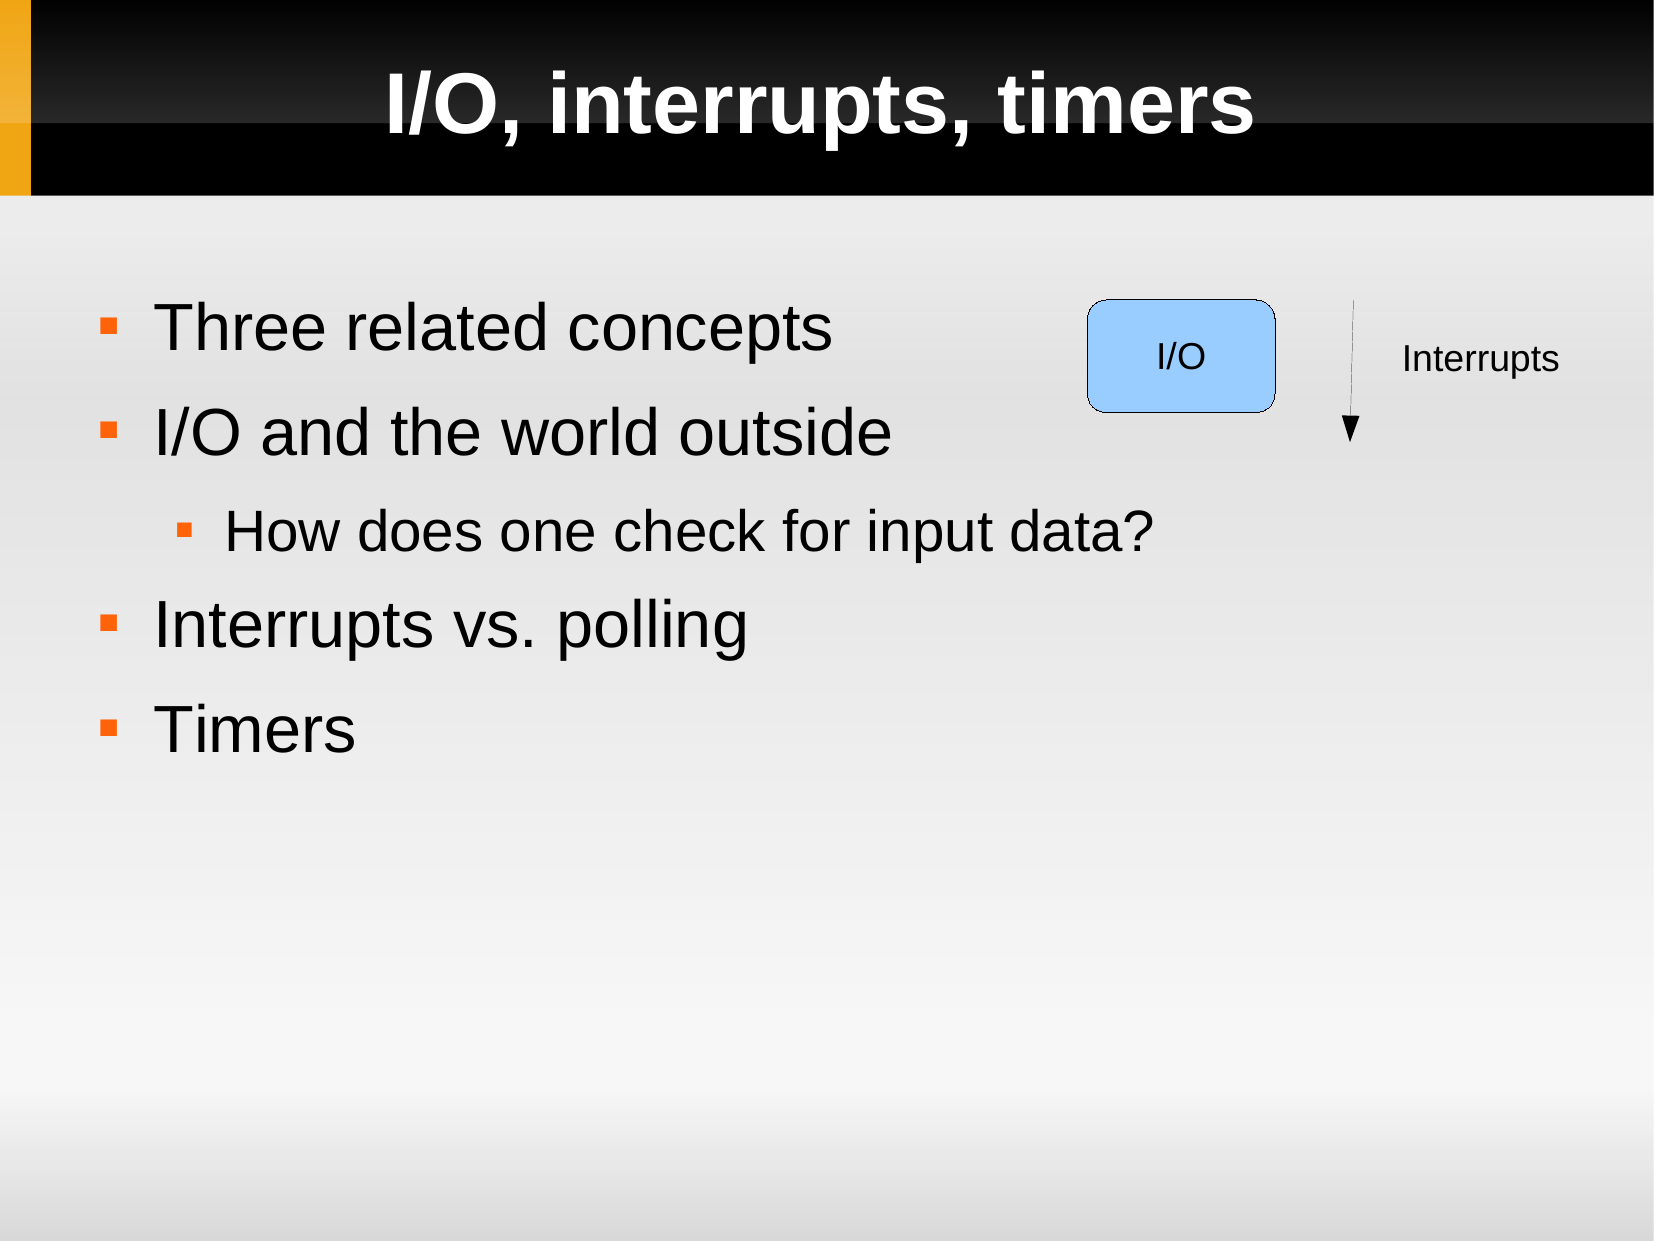

# I/O, interrupts, timers
Three related concepts
I/O and the world outside
How does one check for input data?
Interrupts vs. polling
Timers
I/O
Interrupts